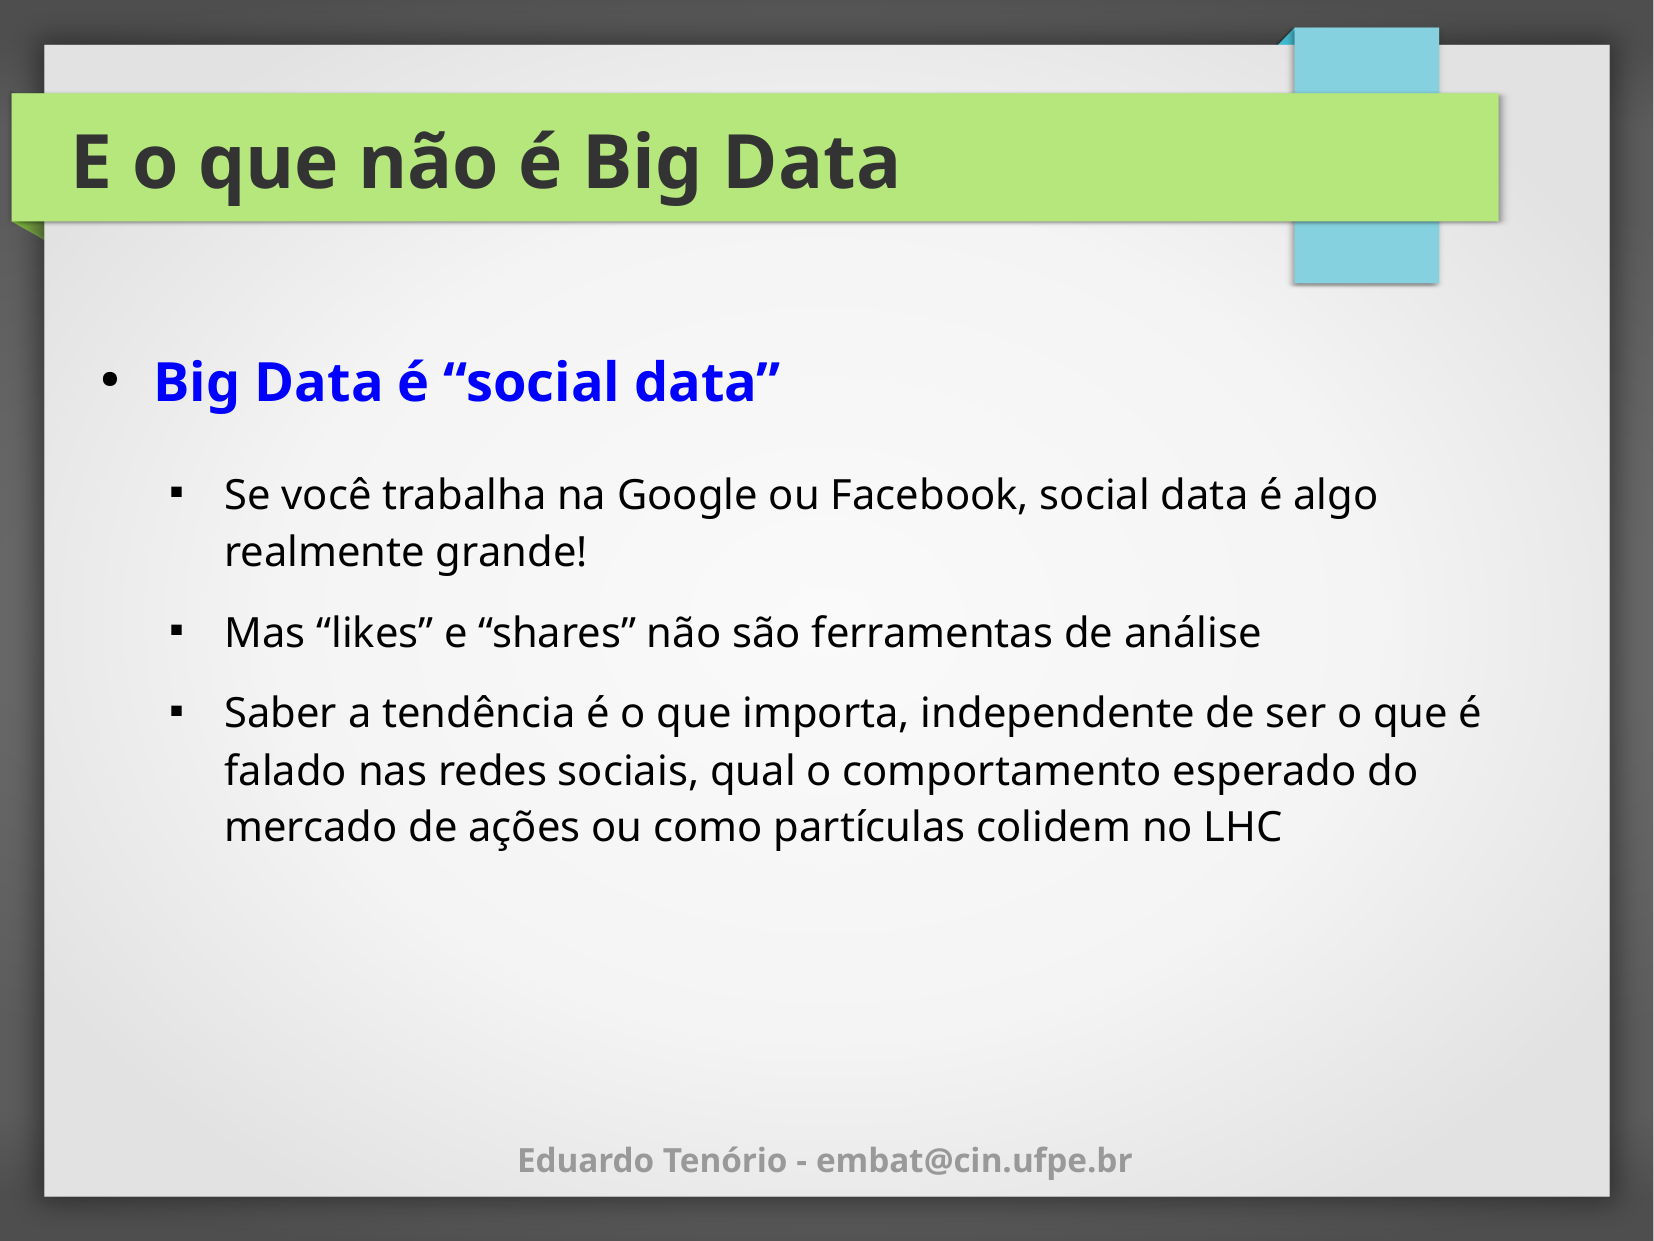

# E o que não é Big Data
Big Data é “social data”
Se você trabalha na Google ou Facebook, social data é algo realmente grande!
Mas “likes” e “shares” não são ferramentas de análise
Saber a tendência é o que importa, independente de ser o que é falado nas redes sociais, qual o comportamento esperado do mercado de ações ou como partículas colidem no LHC
Eduardo Tenório - embat@cin.ufpe.br